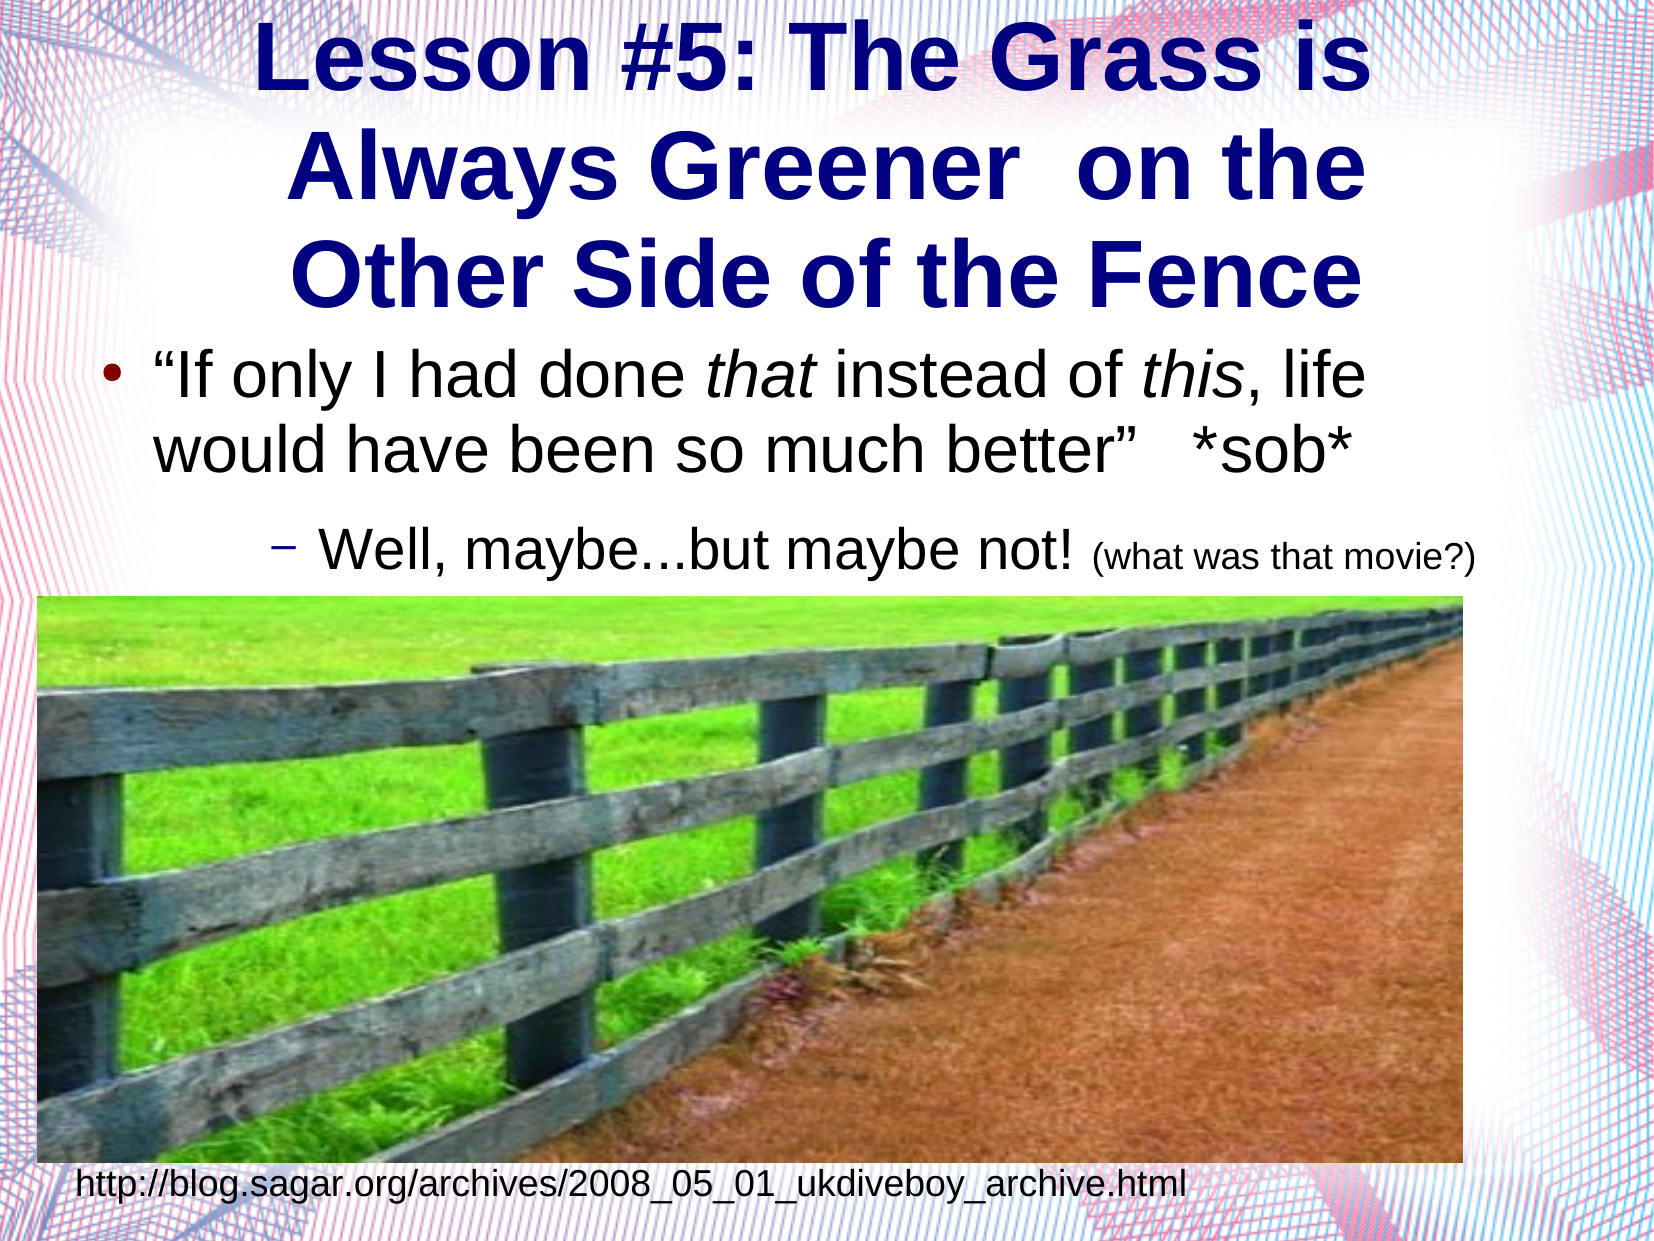

# Lesson #5: The Grass is Always Greener on the Other Side of the Fence
“If only I had done that instead of this, life would have been so much better” *sob*
Well, maybe...but maybe not! (what was that movie?)
http://blog.sagar.org/archives/2008_05_01_ukdiveboy_archive.html